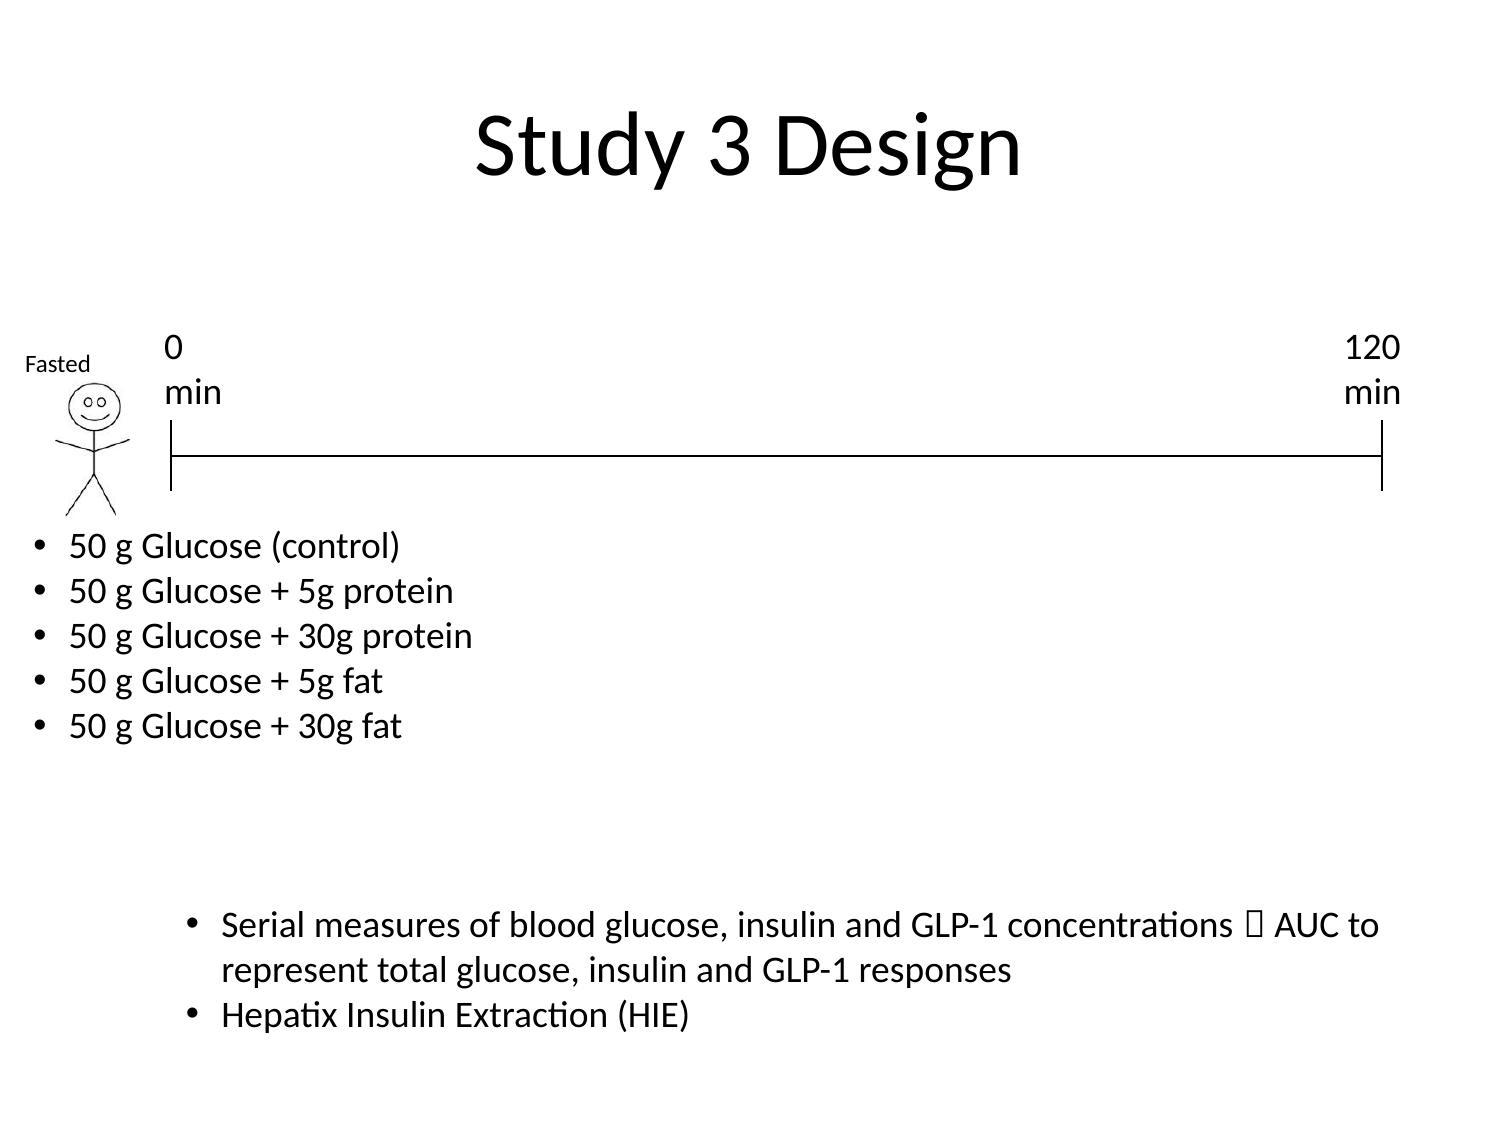

Study 3 Design
0
min
120
min
Fasted
50 g Glucose (control)
50 g Glucose + 5g protein
50 g Glucose + 30g protein
50 g Glucose + 5g fat
50 g Glucose + 30g fat
Serial measures of blood glucose, insulin and GLP-1 concentrations  AUC to represent total glucose, insulin and GLP-1 responses
Hepatix Insulin Extraction (HIE)